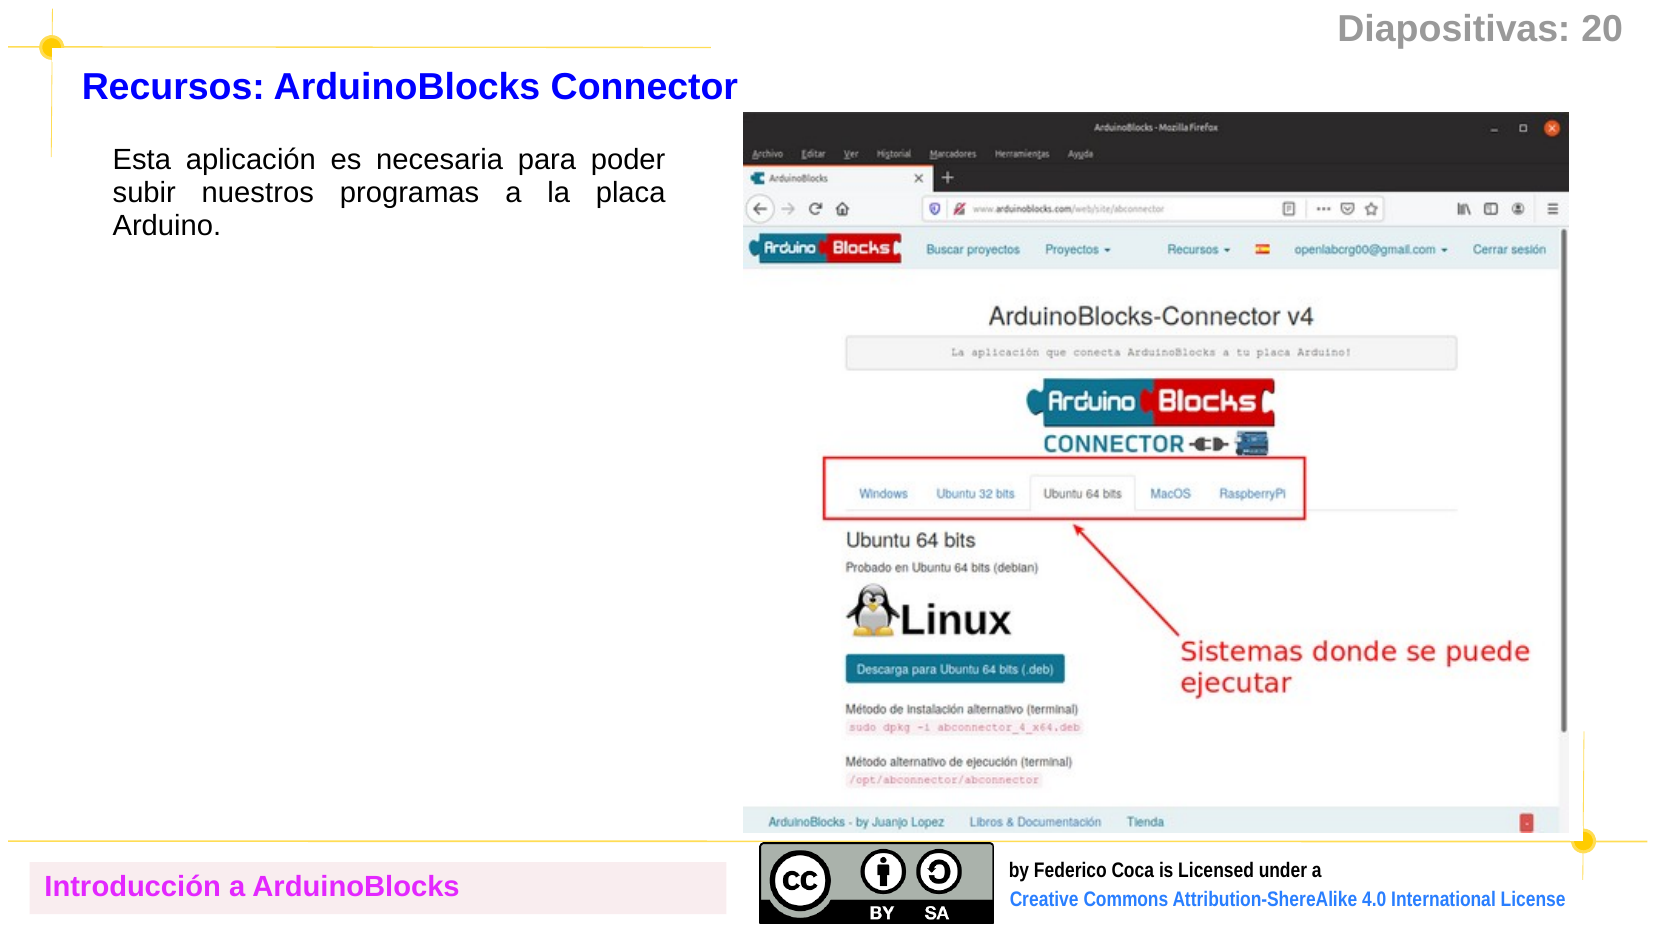

Diapositivas: 20
Recursos: ArduinoBlocks Connector
Esta aplicación es necesaria para poder subir nuestros programas a la placa Arduino.
Introducción a ArduinoBlocks